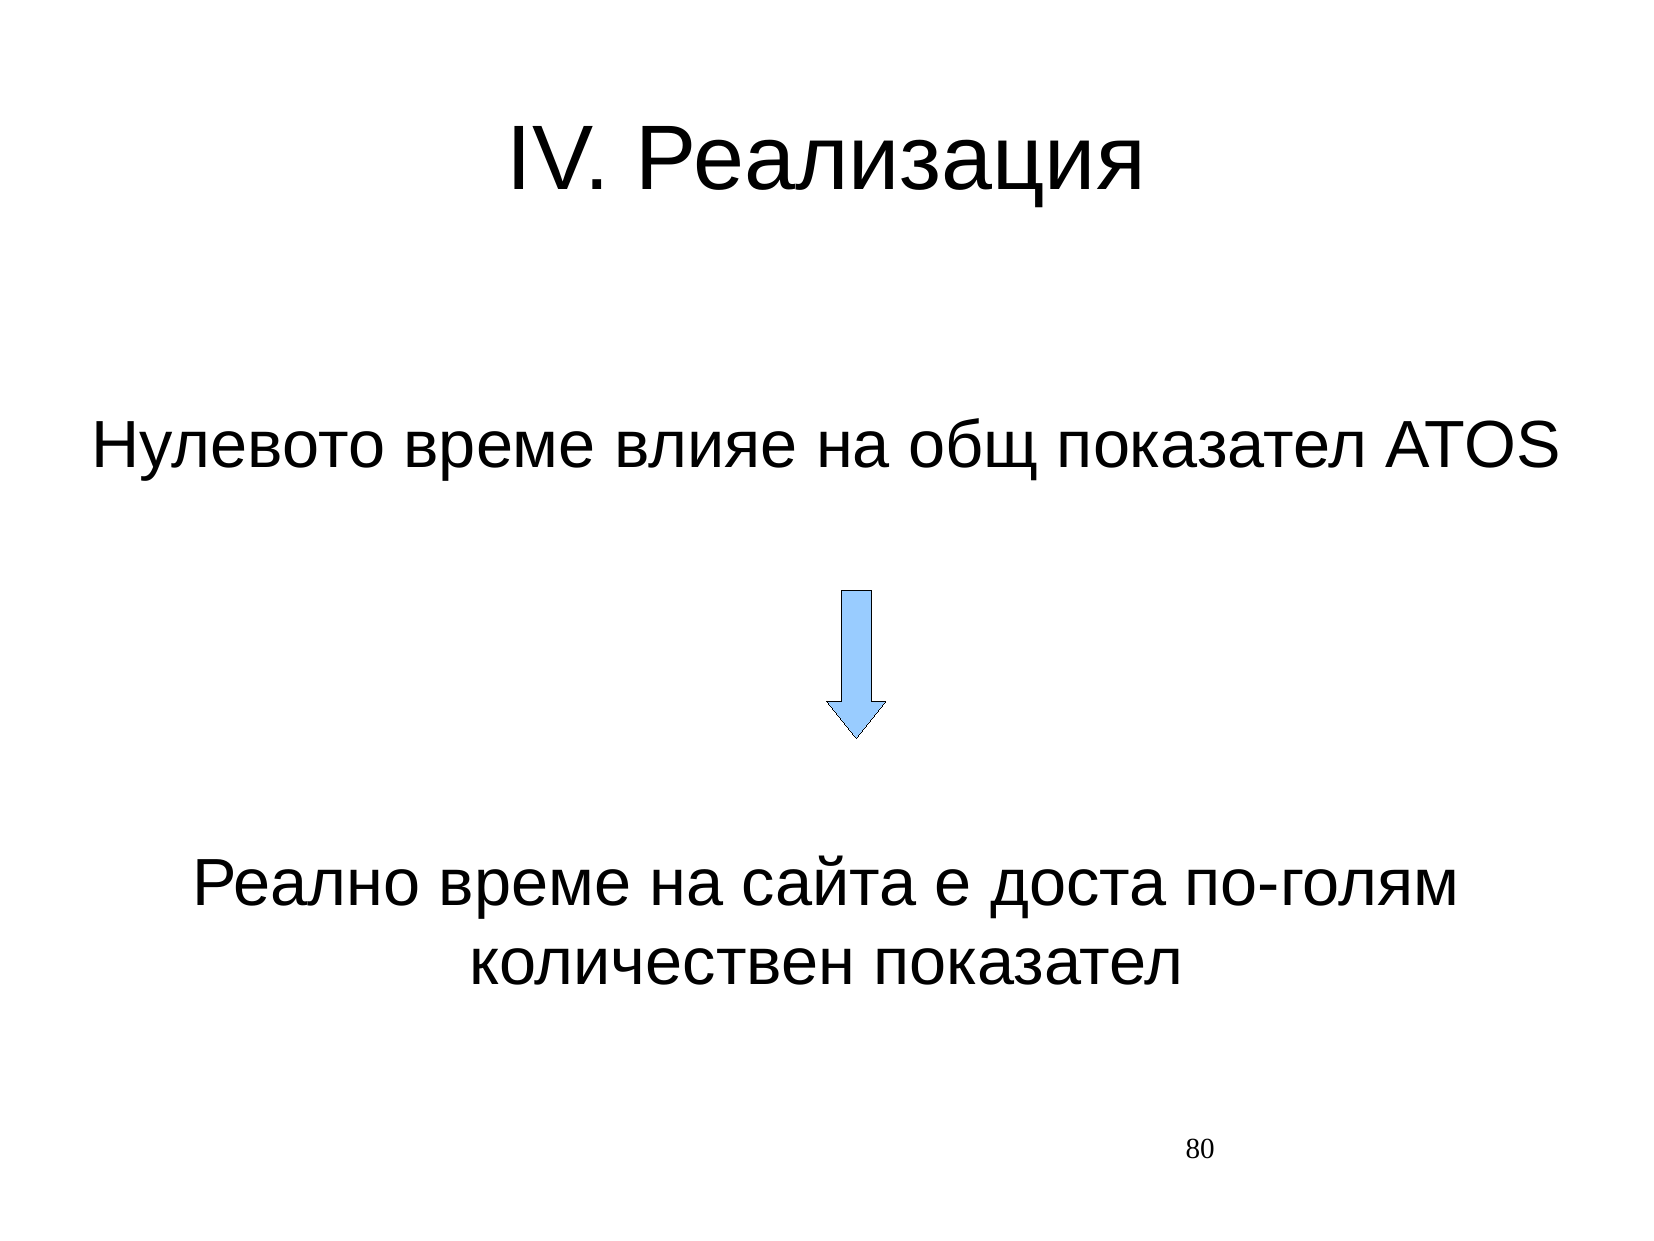

# IV. Реализация
Нулевото време влияе на общ показател ATOS
Реално време на сайта е доста по-голям количествен показател